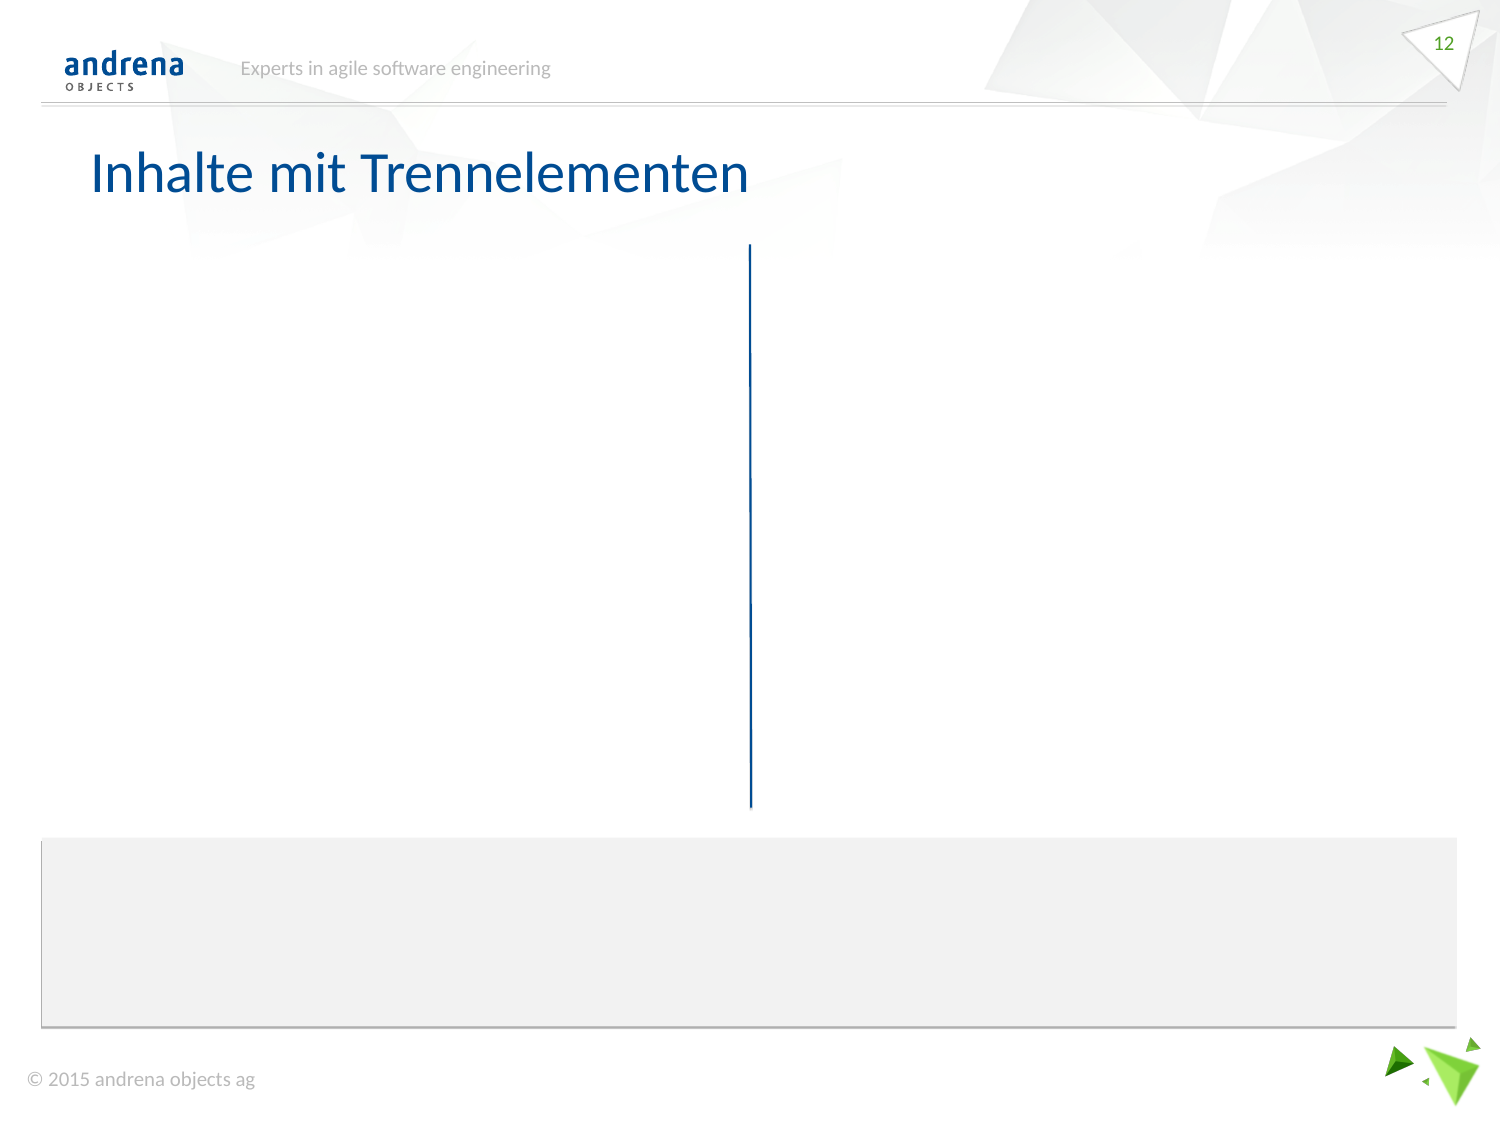

Experts in agile software engineering
Inhalte mit Trennelementen
#